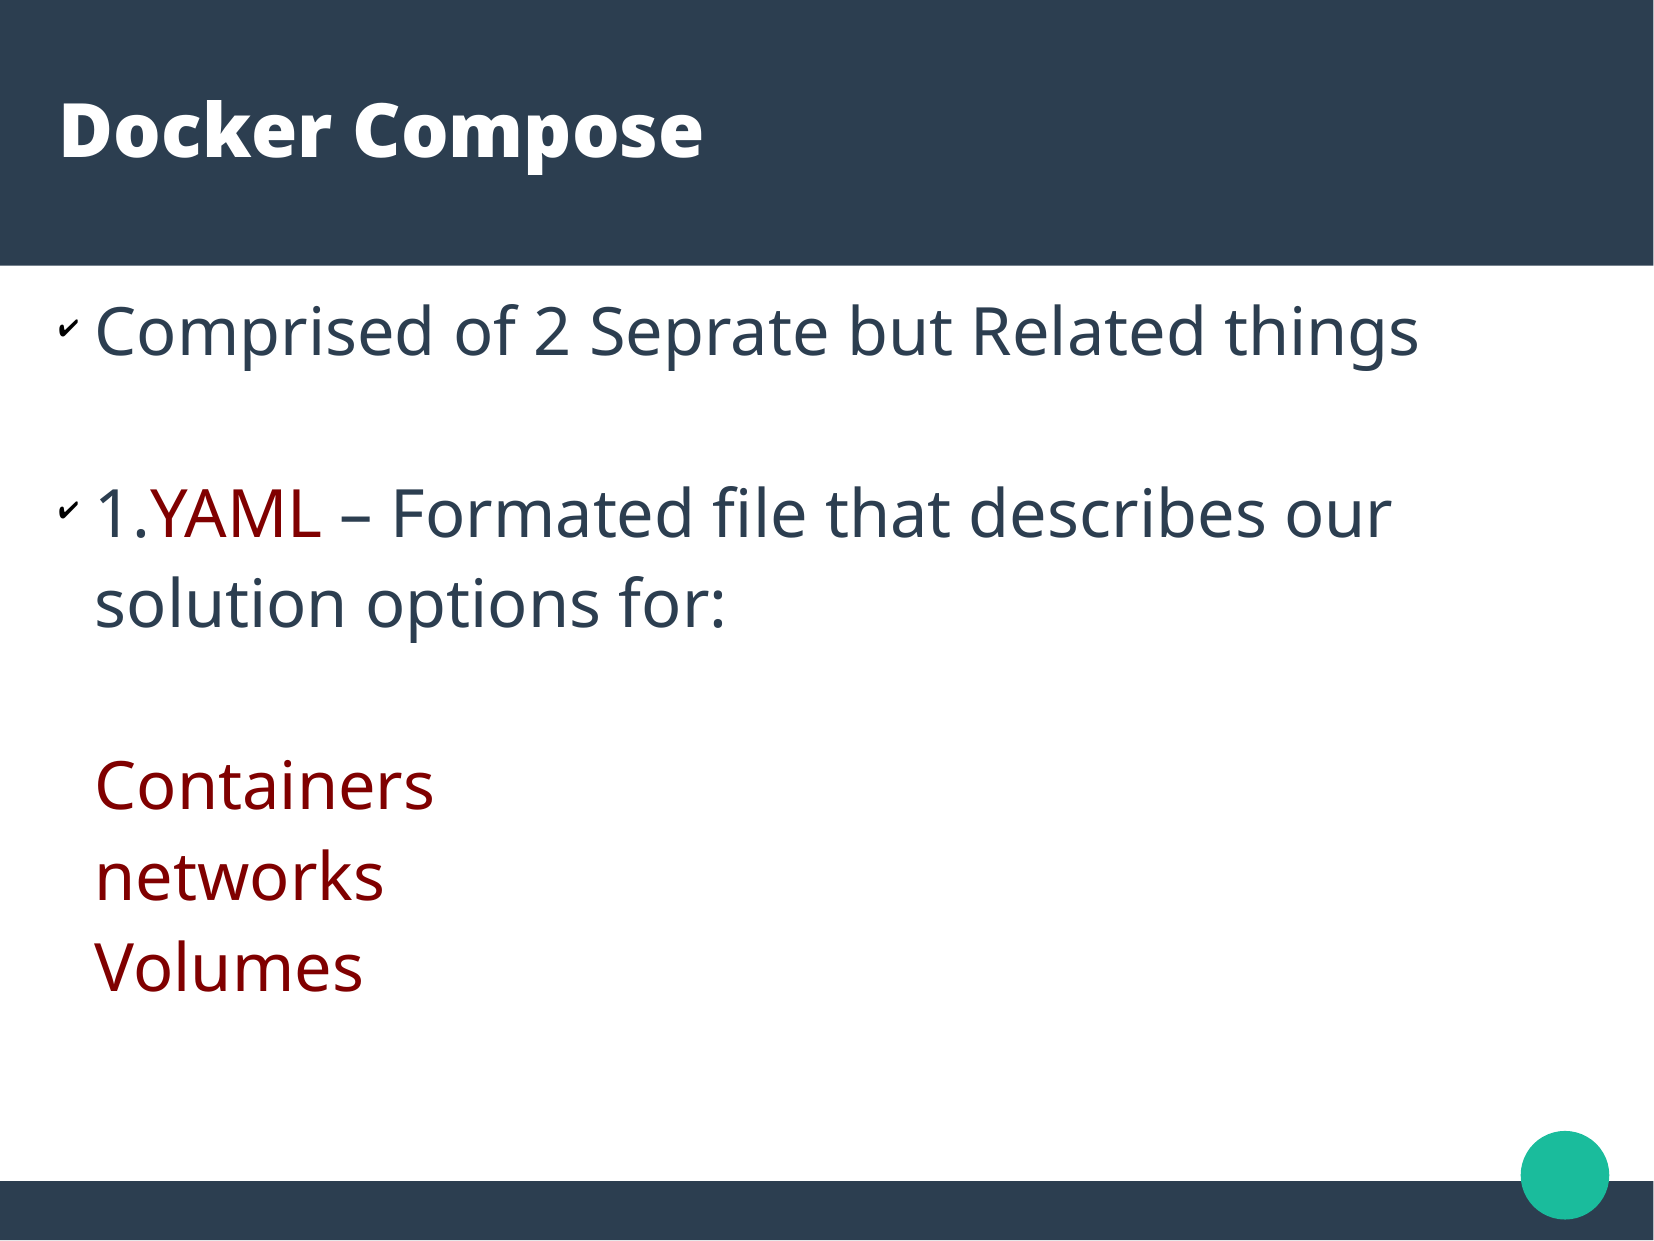

# Docker Compose
Comprised of 2 Seprate but Related things
1.YAML – Formated file that describes our solution options for:
Containers
networks
Volumes